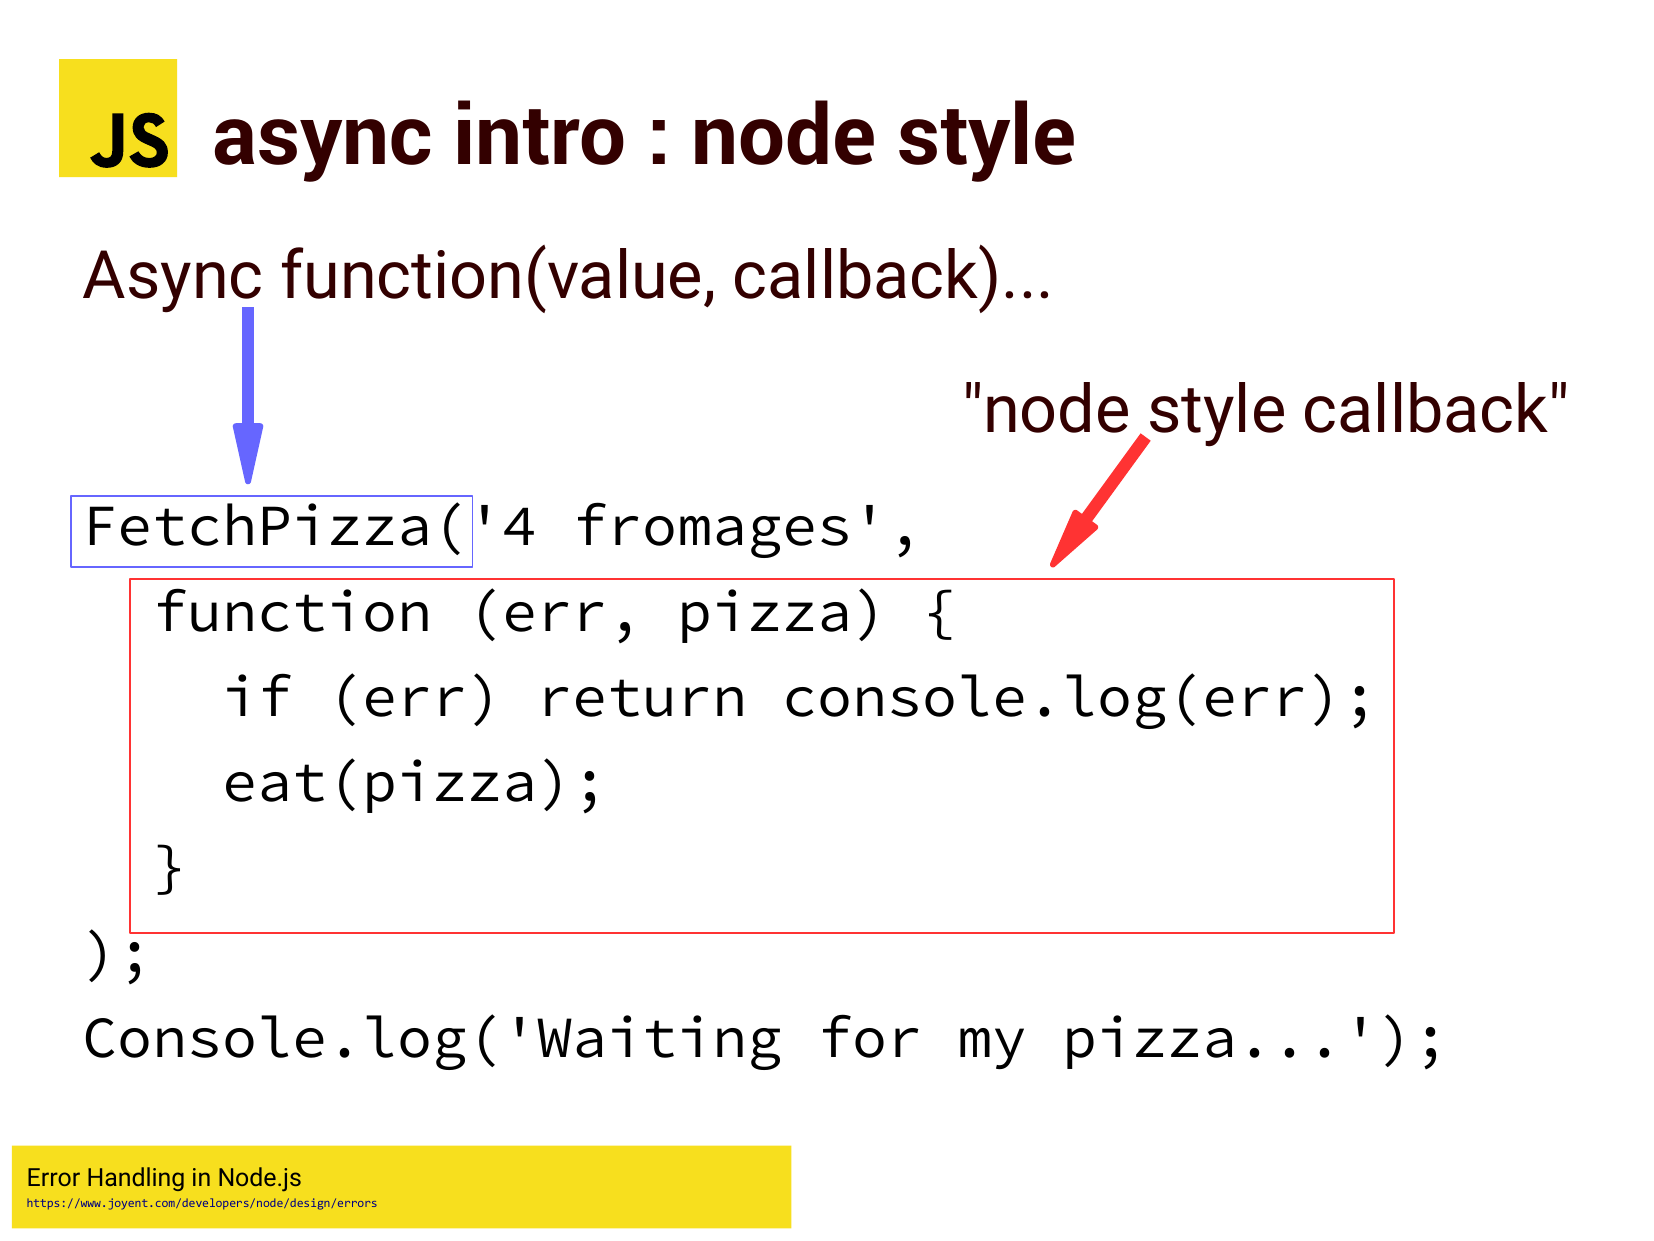

# async intro : node style
Async function(value, callback)...
"node style callback"
FetchPizza('4 fromages',
 function (err, pizza) {
 if (err) return console.log(err);
 eat(pizza);
 }
);
Console.log('Waiting for my pizza...');
Error Handling in Node.js
https://www.joyent.com/developers/node/design/errors